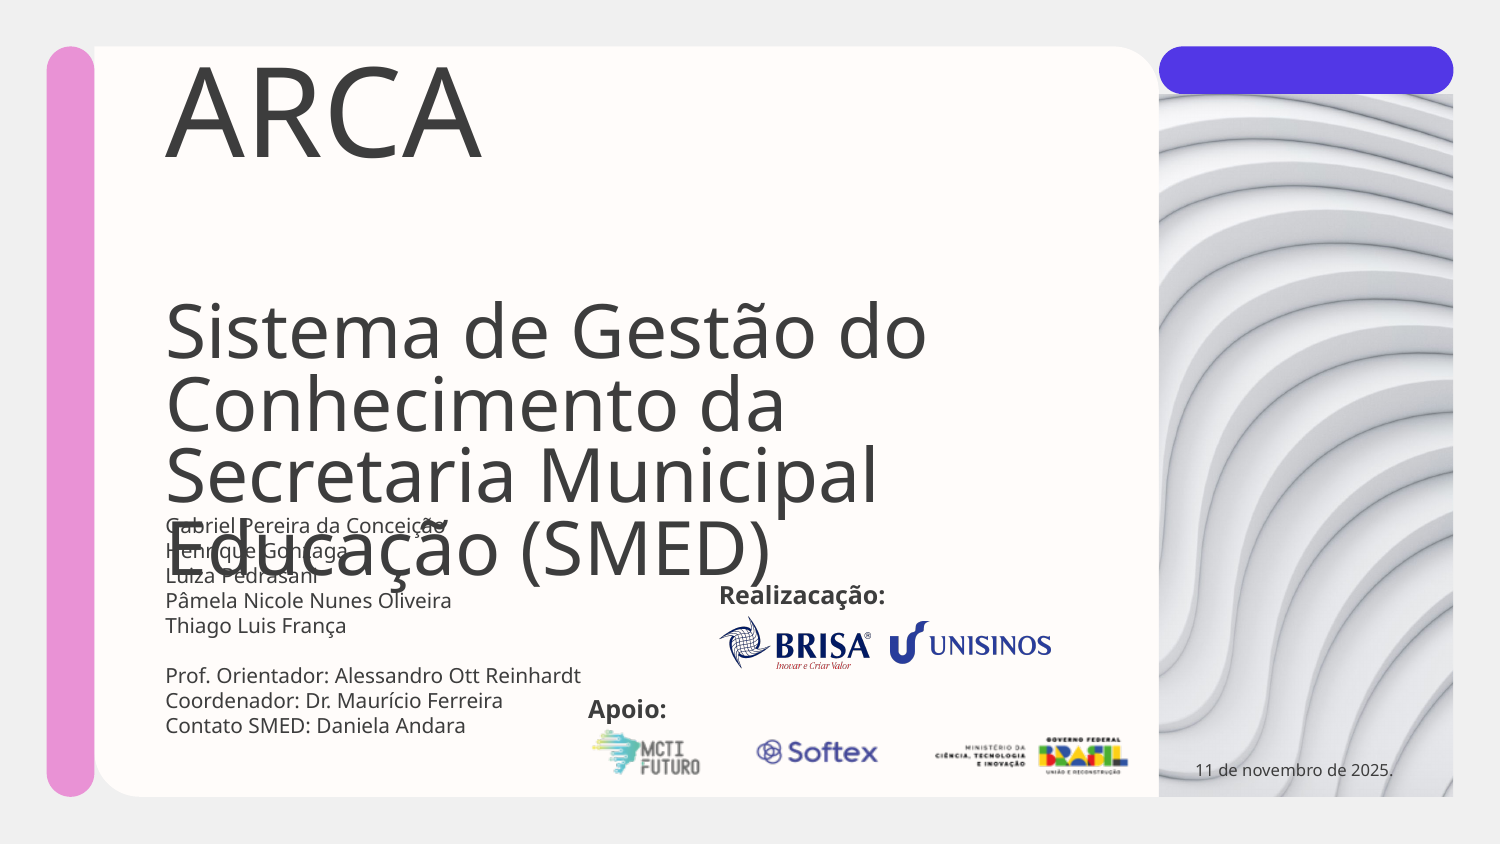

ARCA
Sistema de Gestão do Conhecimento da Secretaria Municipal Educação (SMED)
# Gabriel Pereira da Conceição
Henrique Gonzaga
Luiza Pedrasani
Pâmela Nicole Nunes Oliveira
Thiago Luis França
Prof. Orientador: Alessandro Ott Reinhardt
Coordenador: Dr. Maurício Ferreira
Contato SMED: Daniela Andara
Realizacação:
Apoio:
11 de novembro de 2025.